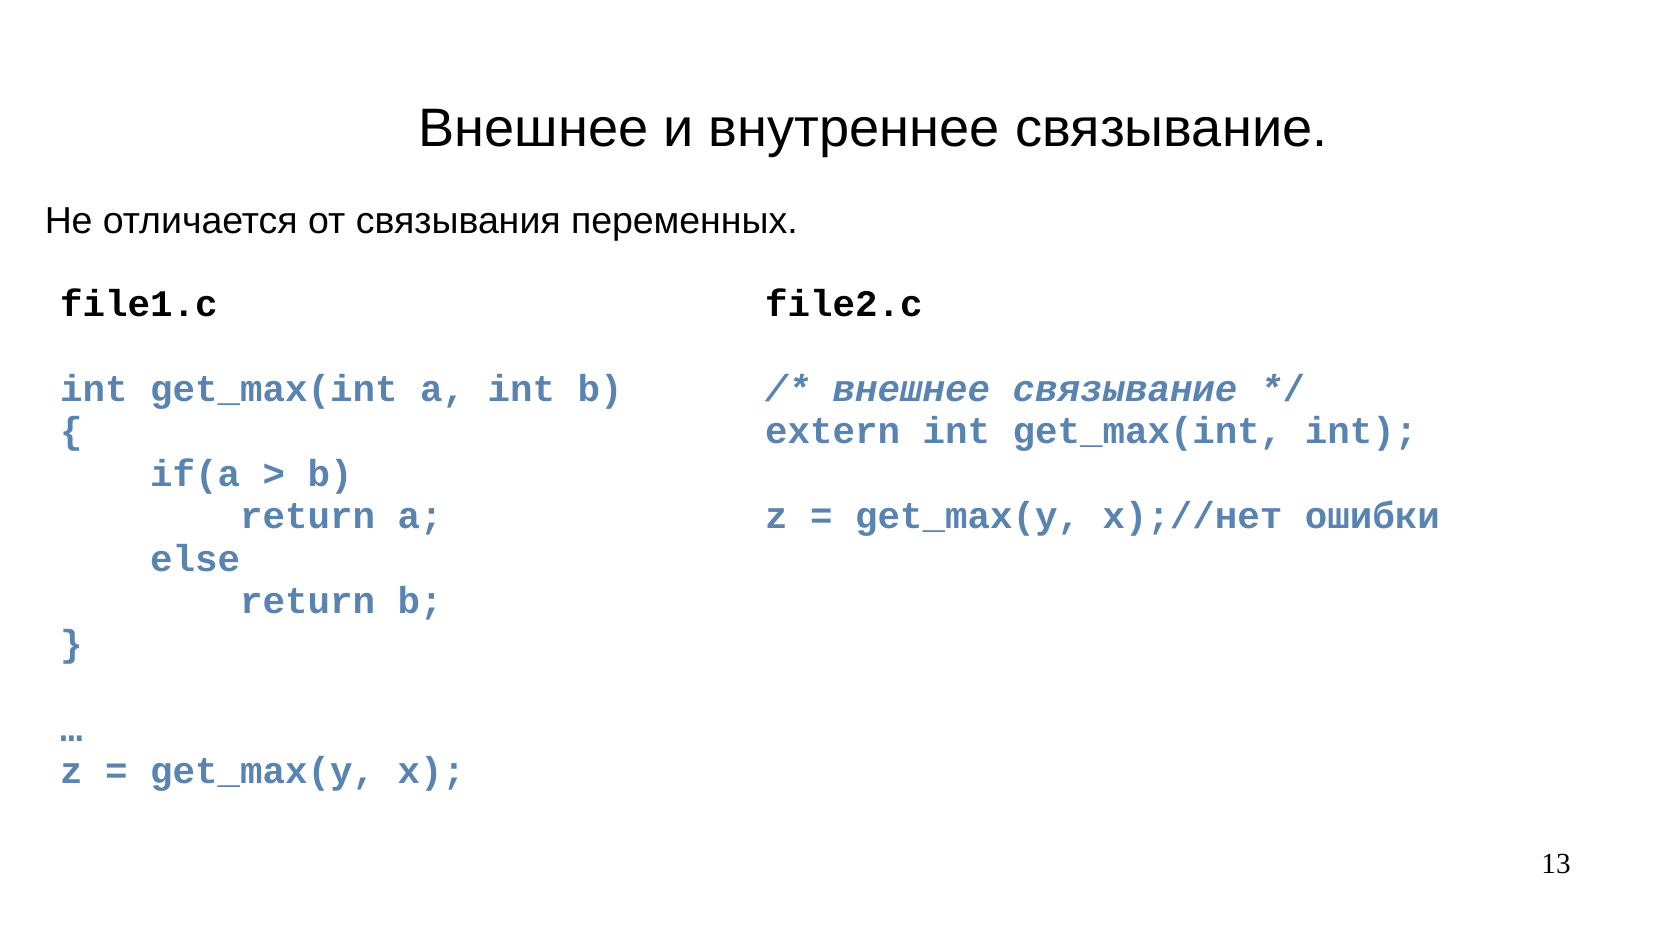

Внешнее и внутреннее связывание.
Не отличается от связывания переменных.
# file1.c
int get_max(int a, int b)
{
 if(a > b)
 return a;
 else
 return b;
}
…
z = get_max(y, x);
file2.c
/* внешнее связывание */
extern int get_max(int, int);
z = get_max(y, x);//нет ошибки
13